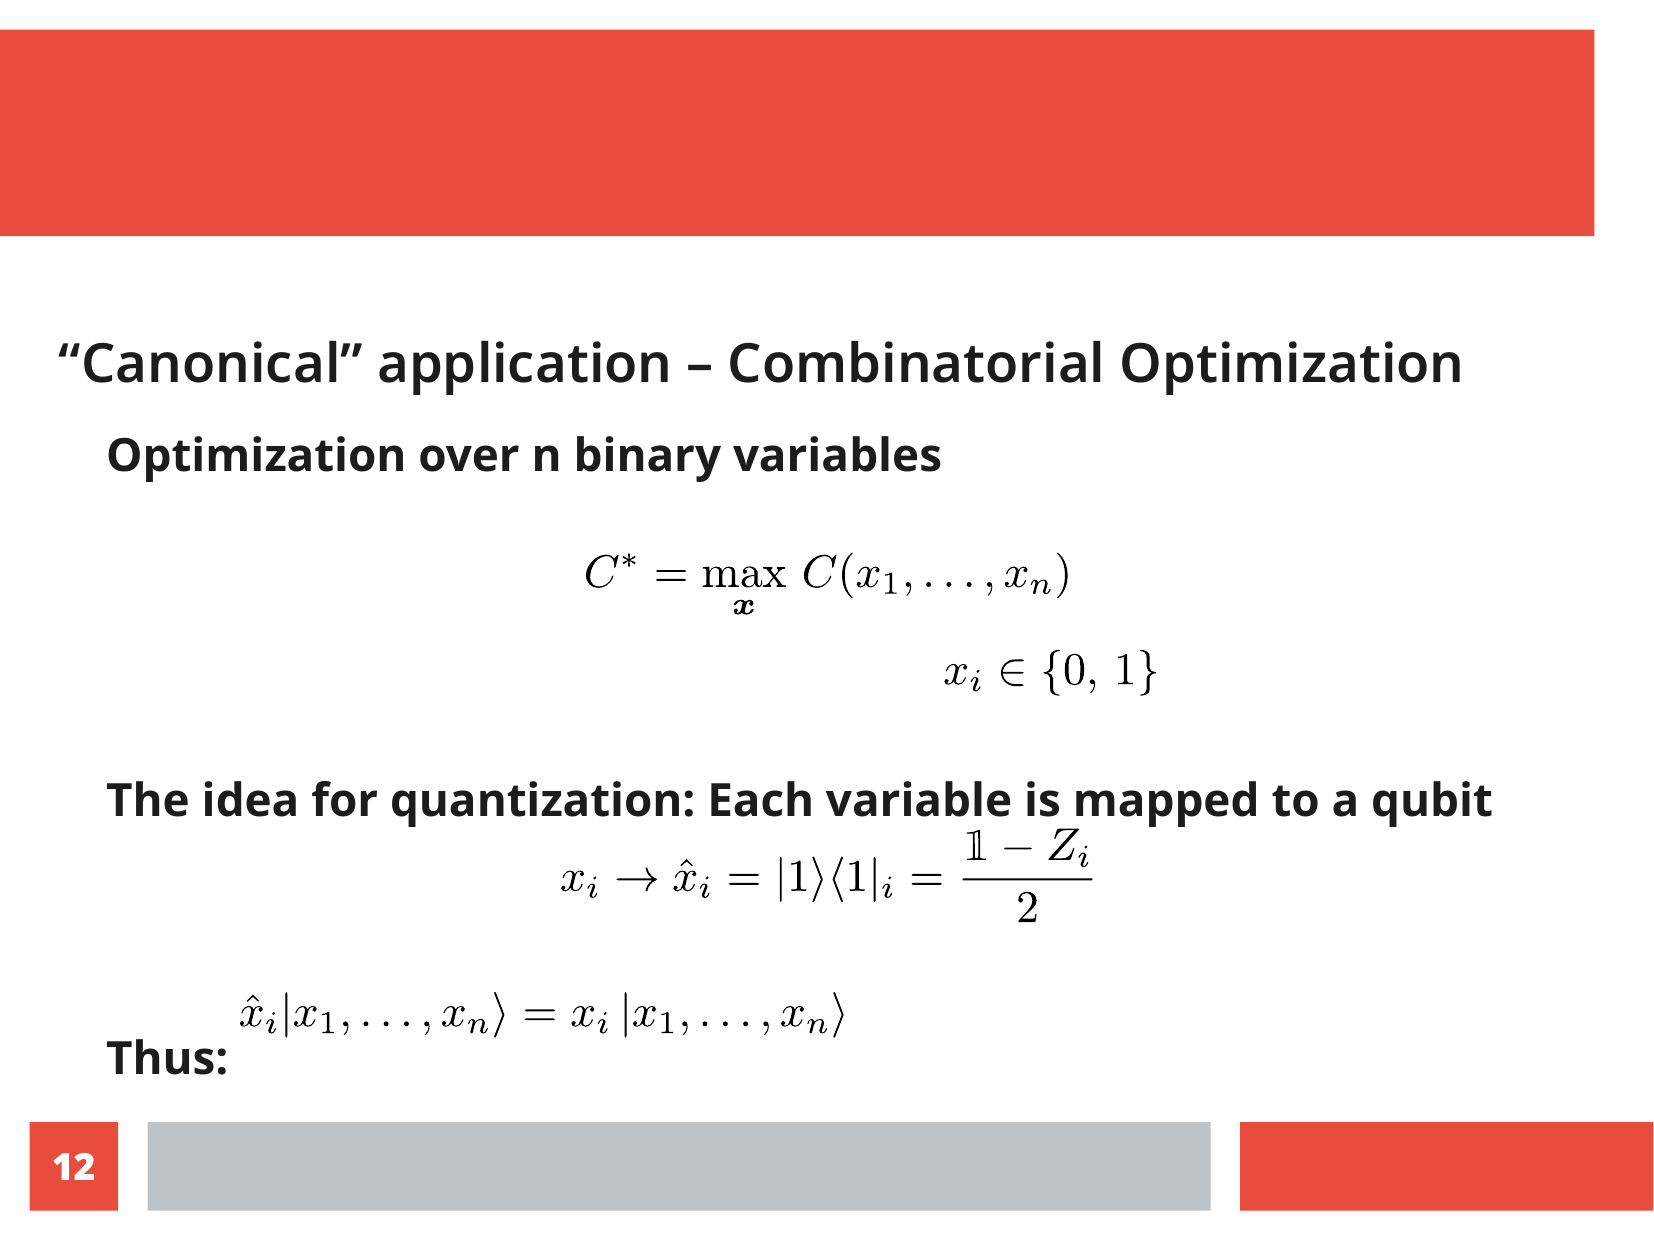

#
“Canonical” application – Combinatorial Optimization
Optimization over n binary variables
The idea for quantization: Each variable is mapped to a qubit
Thus:
12